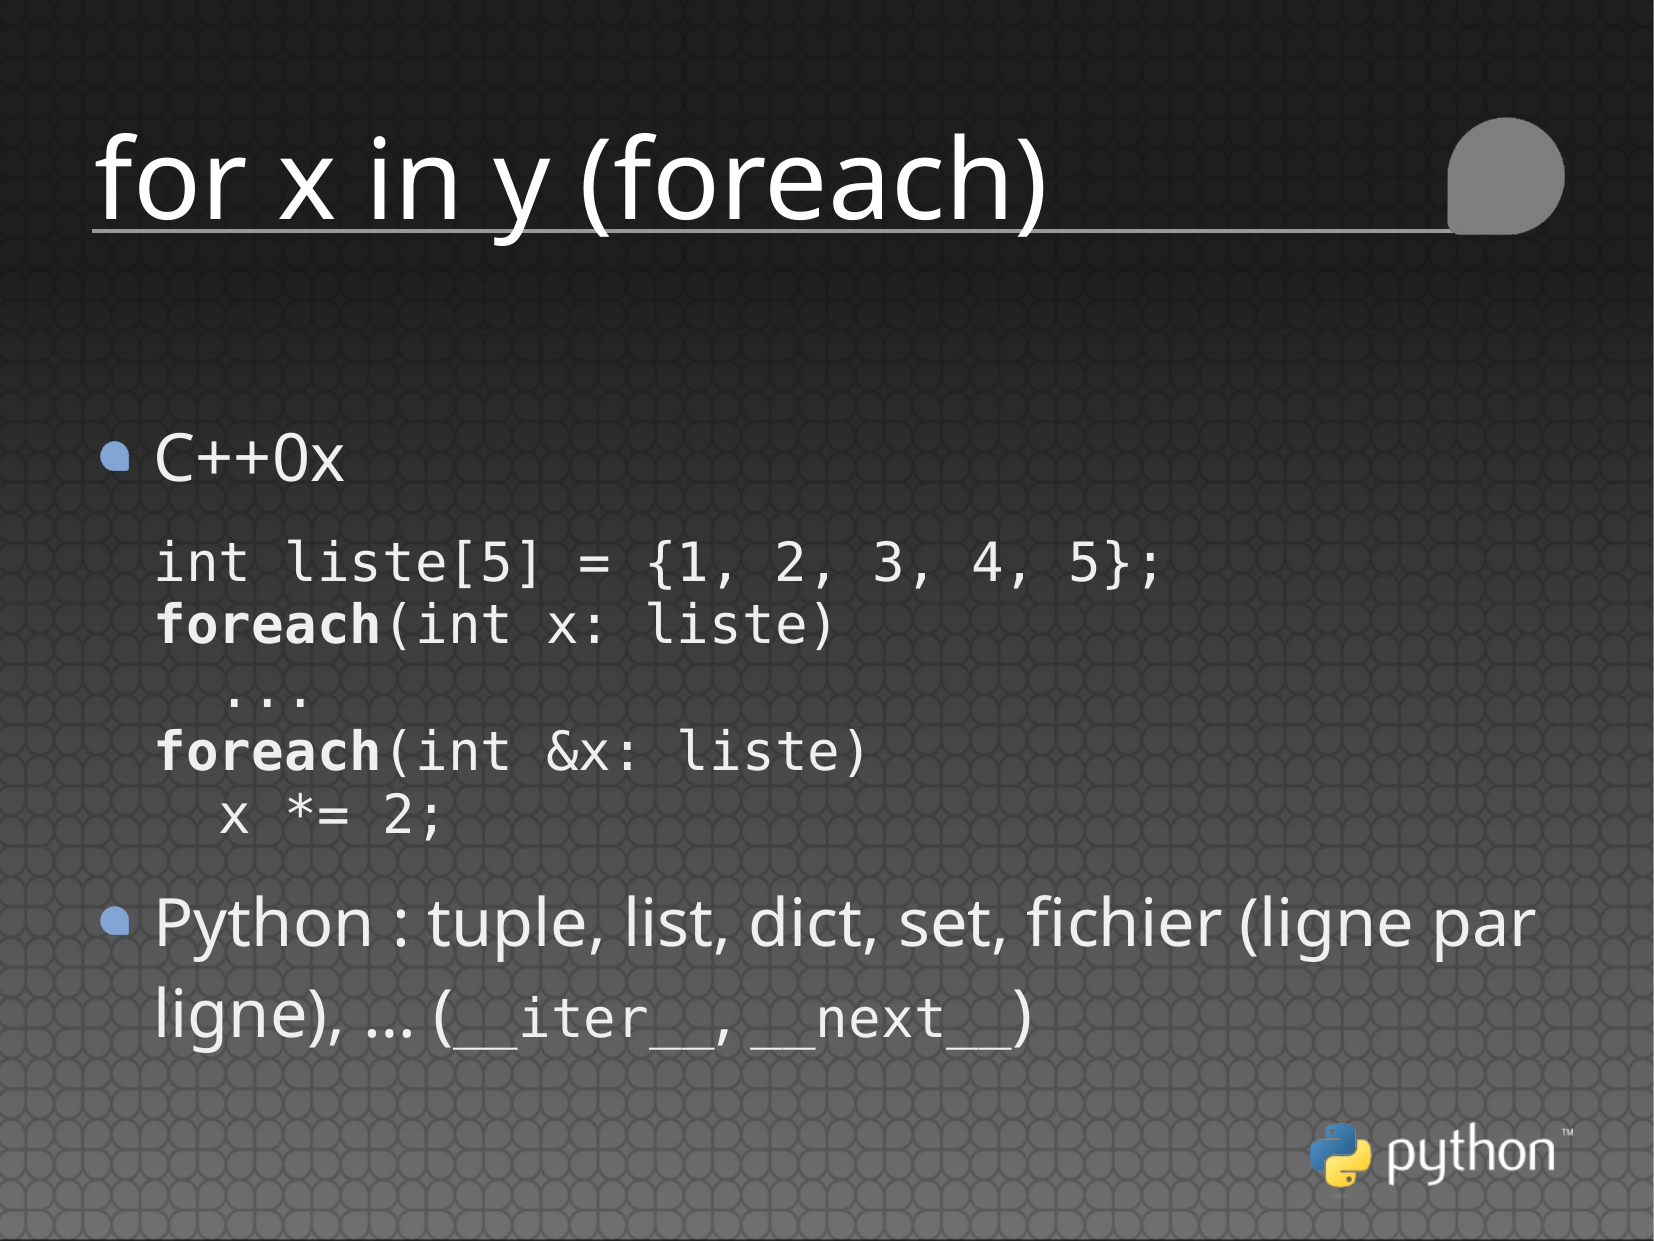

for x in y (foreach)
# C++0x
int liste[5] = {1, 2, 3, 4, 5};
foreach(int x: liste)
 ...
foreach(int &x: liste)
 x *= 2;
Python : tuple, list, dict, set, fichier (ligne par ligne), … (__iter__, __next__)